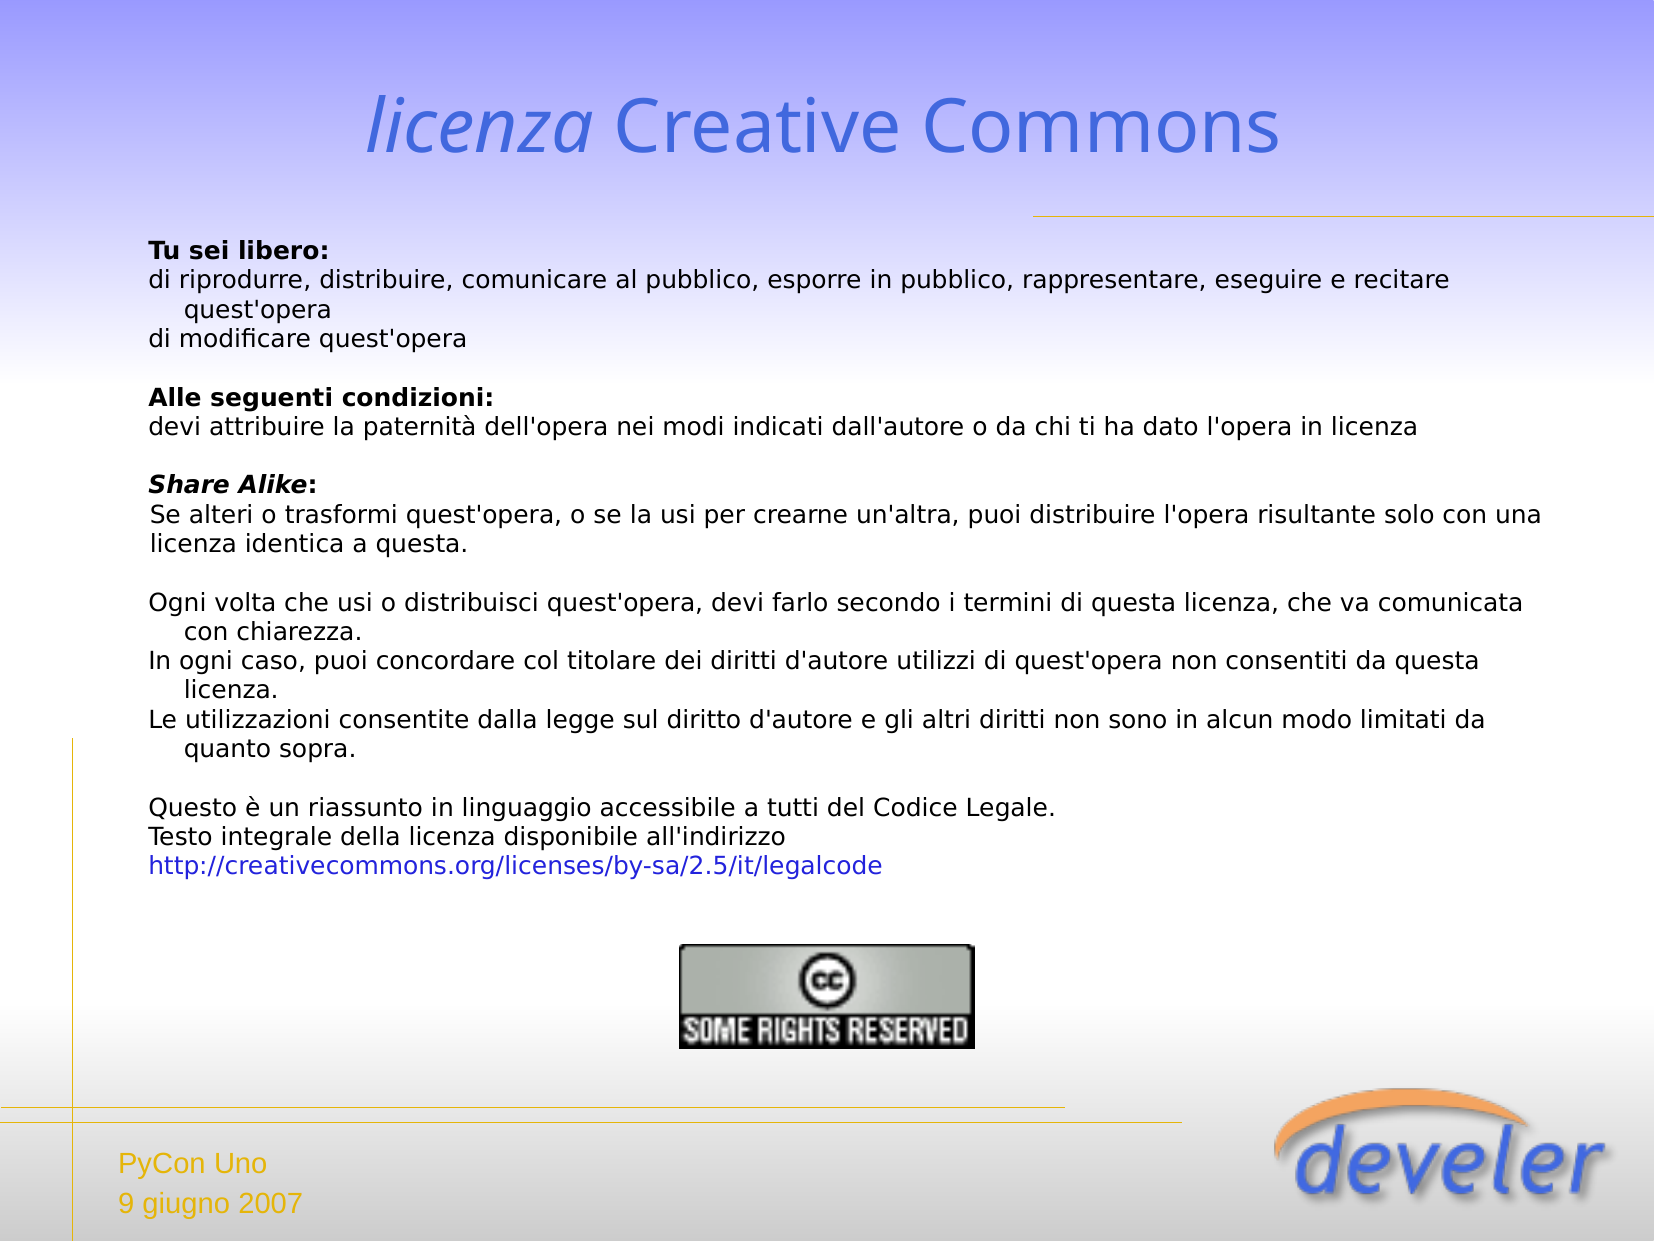

# licenza Creative Commons
Tu sei libero:
di riprodurre, distribuire, comunicare al pubblico, esporre in pubblico, rappresentare, eseguire e recitare quest'opera
di modificare quest'opera
Alle seguenti condizioni:
devi attribuire la paternità dell'opera nei modi indicati dall'autore o da chi ti ha dato l'opera in licenza
Share Alike:
Se alteri o trasformi quest'opera, o se la usi per crearne un'altra, puoi distribuire l'opera risultante solo con una licenza identica a questa.
Ogni volta che usi o distribuisci quest'opera, devi farlo secondo i termini di questa licenza, che va comunicata con chiarezza.
In ogni caso, puoi concordare col titolare dei diritti d'autore utilizzi di quest'opera non consentiti da questa licenza.
Le utilizzazioni consentite dalla legge sul diritto d'autore e gli altri diritti non sono in alcun modo limitati da quanto sopra.
Questo è un riassunto in linguaggio accessibile a tutti del Codice Legale.
Testo integrale della licenza disponibile all'indirizzo
http://creativecommons.org/licenses/by-sa/2.5/it/legalcode
PyCon Uno
9 giugno 2007